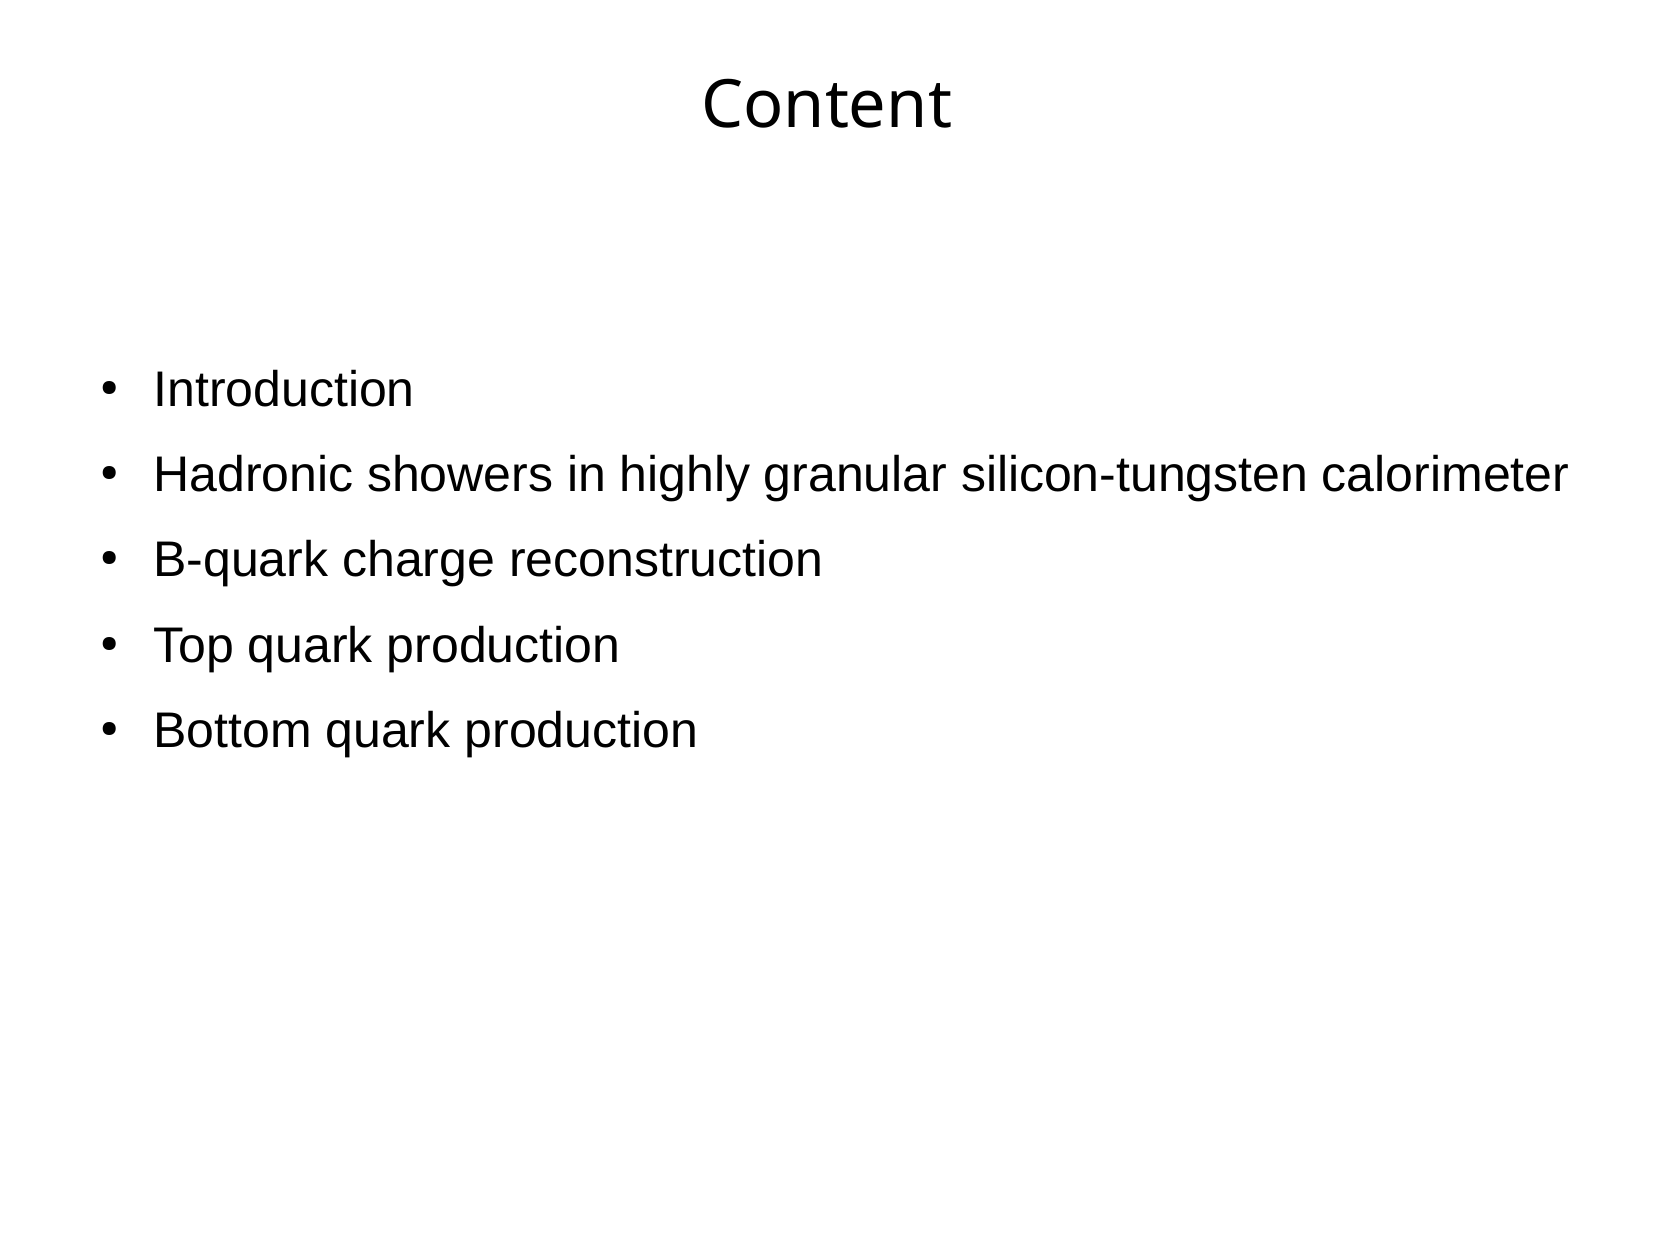

# Content
Introduction
Hadronic showers in highly granular silicon-tungsten calorimeter
B-quark charge reconstruction
Top quark production
Bottom quark production